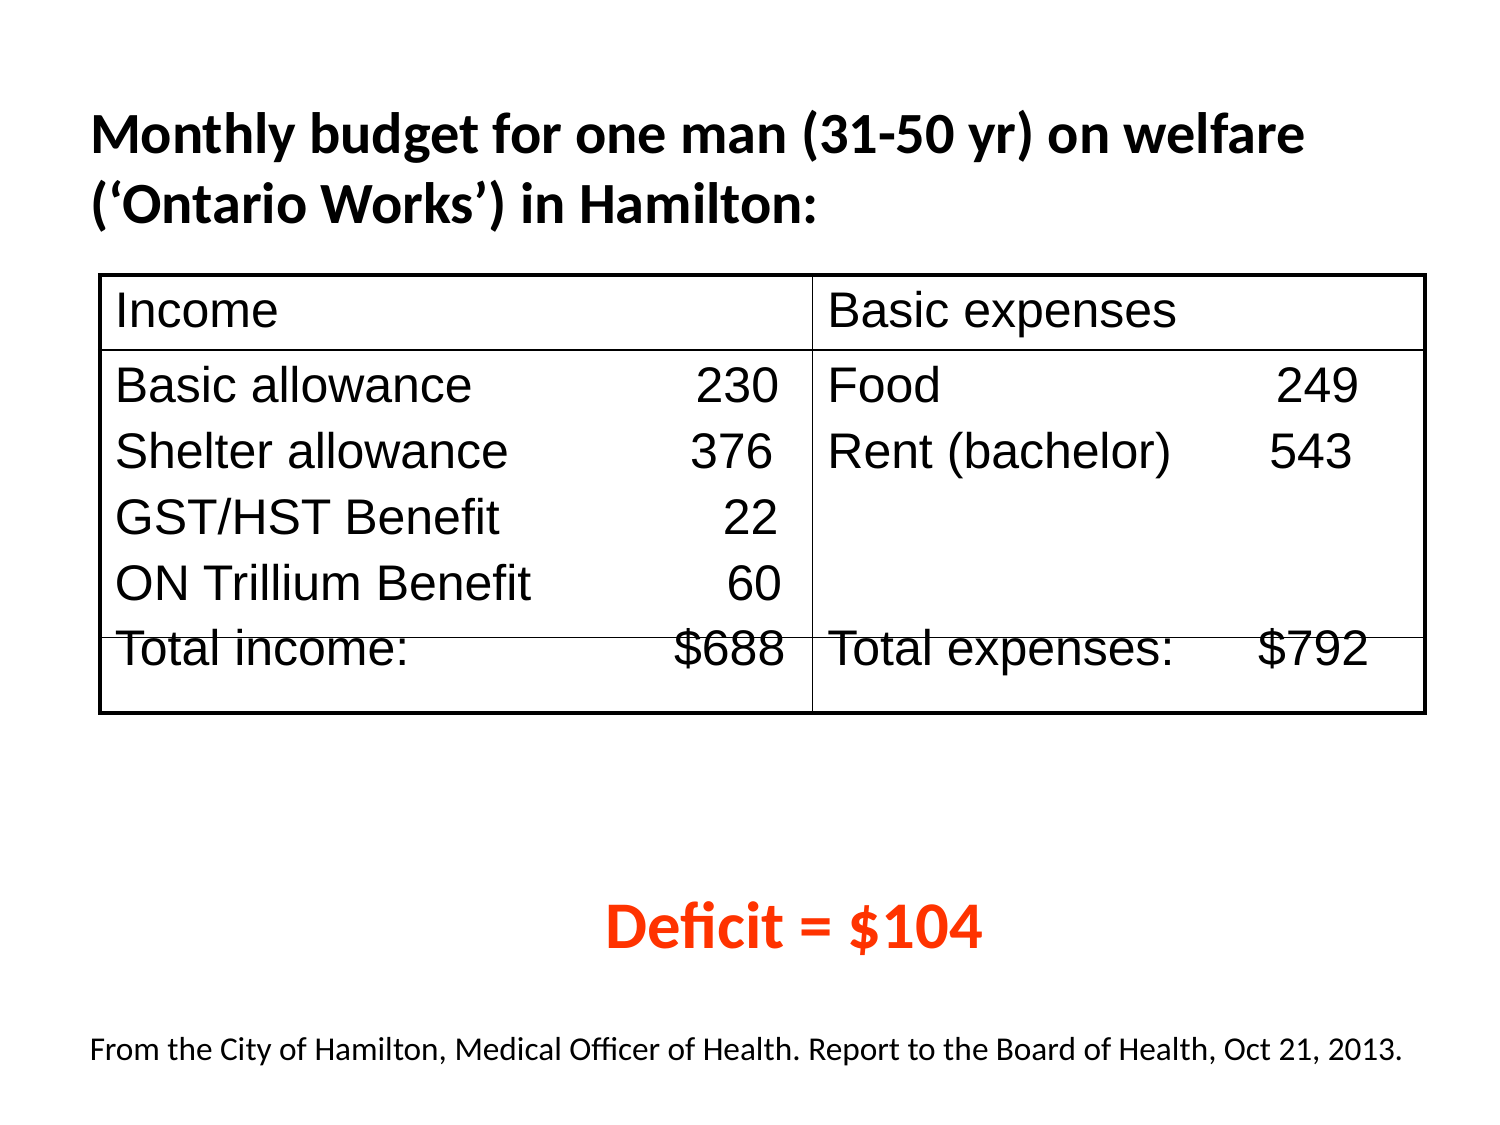

# Monthly budget for one man (31-50 yr) on welfare (‘Ontario Works’) in Hamilton:
| Income | Basic expenses |
| --- | --- |
| Basic allowance 230 Shelter allowance 376 GST/HST Benefit 22 ON Trillium Benefit 60 Total income: $688 | Food 249 Rent (bachelor) 543 Total expenses: $792 |
Deficit = $104
From the City of Hamilton, Medical Officer of Health. Report to the Board of Health, Oct 21, 2013.